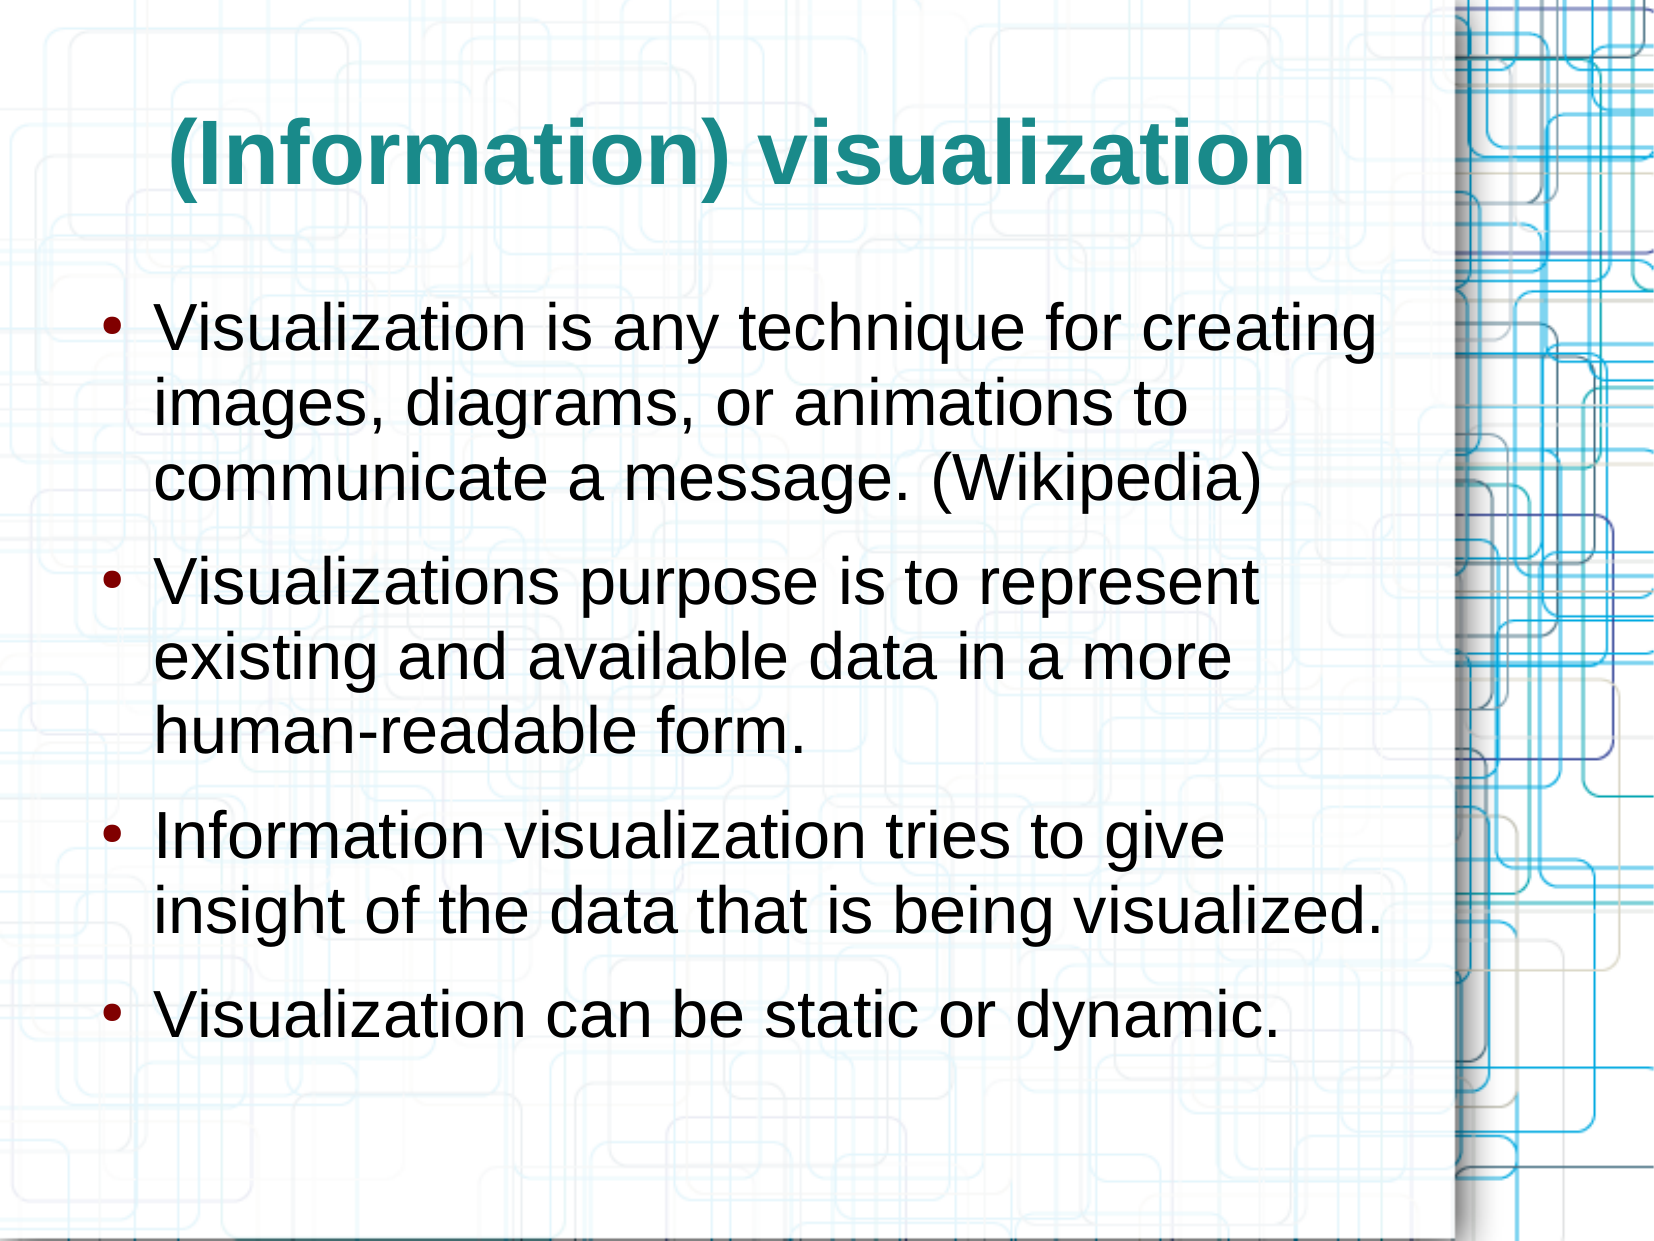

# (Information) visualization
Visualization is any technique for creating images, diagrams, or animations to communicate a message. (Wikipedia)
Visualizations purpose is to represent existing and available data in a more human-readable form.
Information visualization tries to give insight of the data that is being visualized.
Visualization can be static or dynamic.